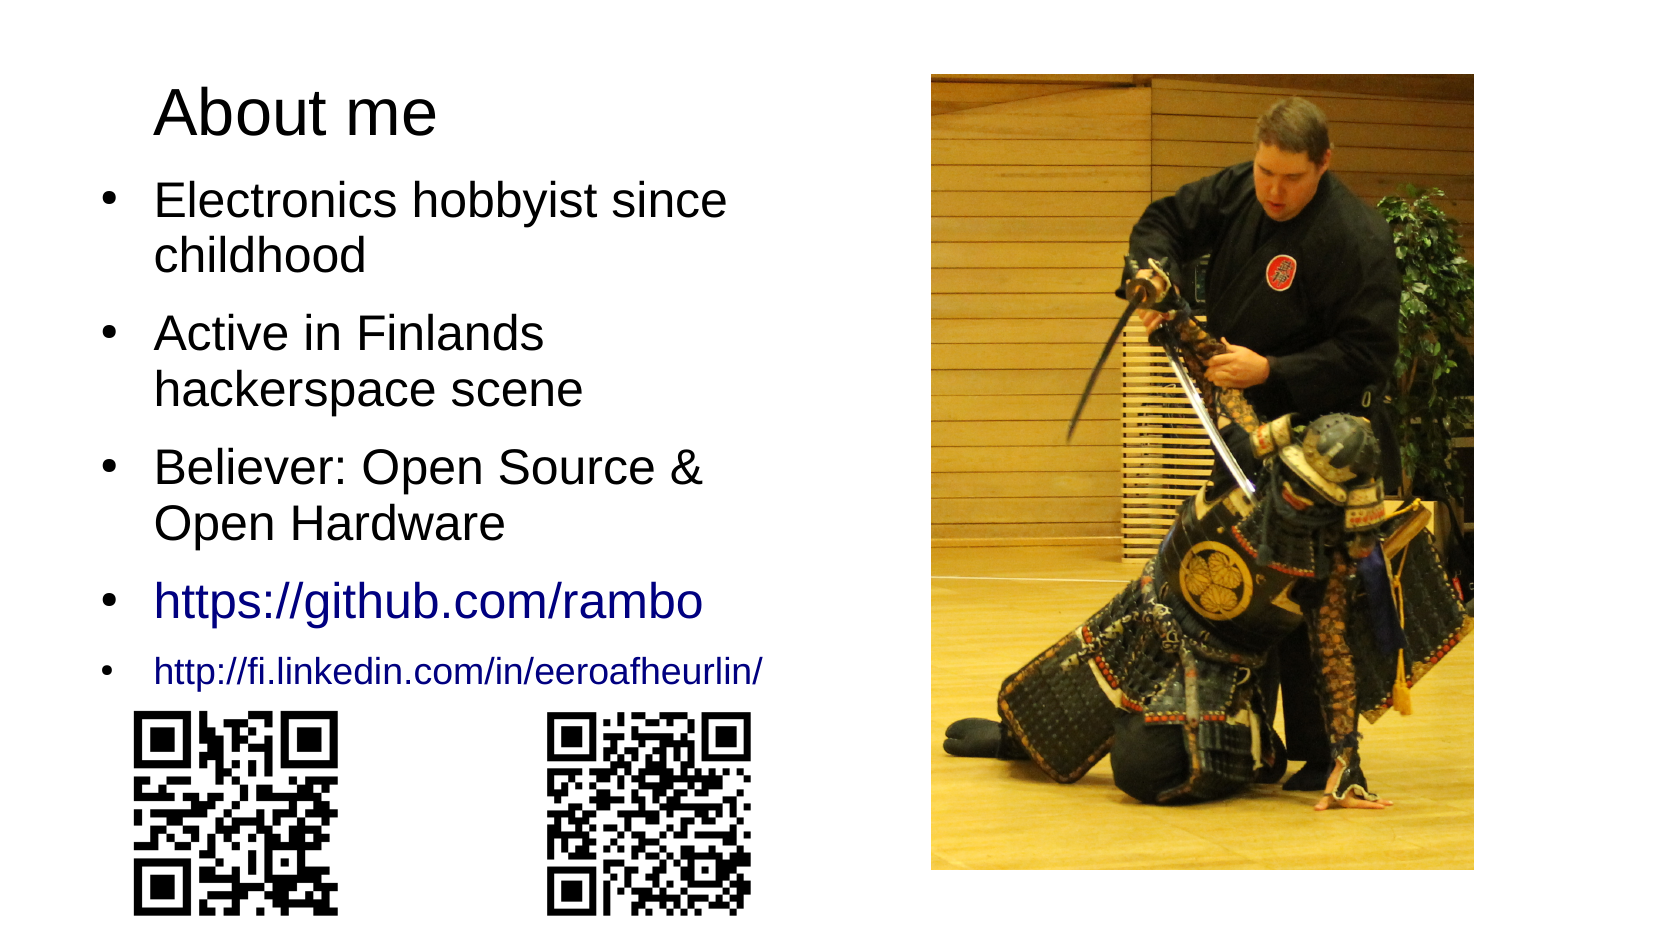

# About me
Electronics hobbyist since childhood
Active in Finlands hackerspace scene
Believer: Open Source & Open Hardware
https://github.com/rambo
http://fi.linkedin.com/in/eeroafheurlin/